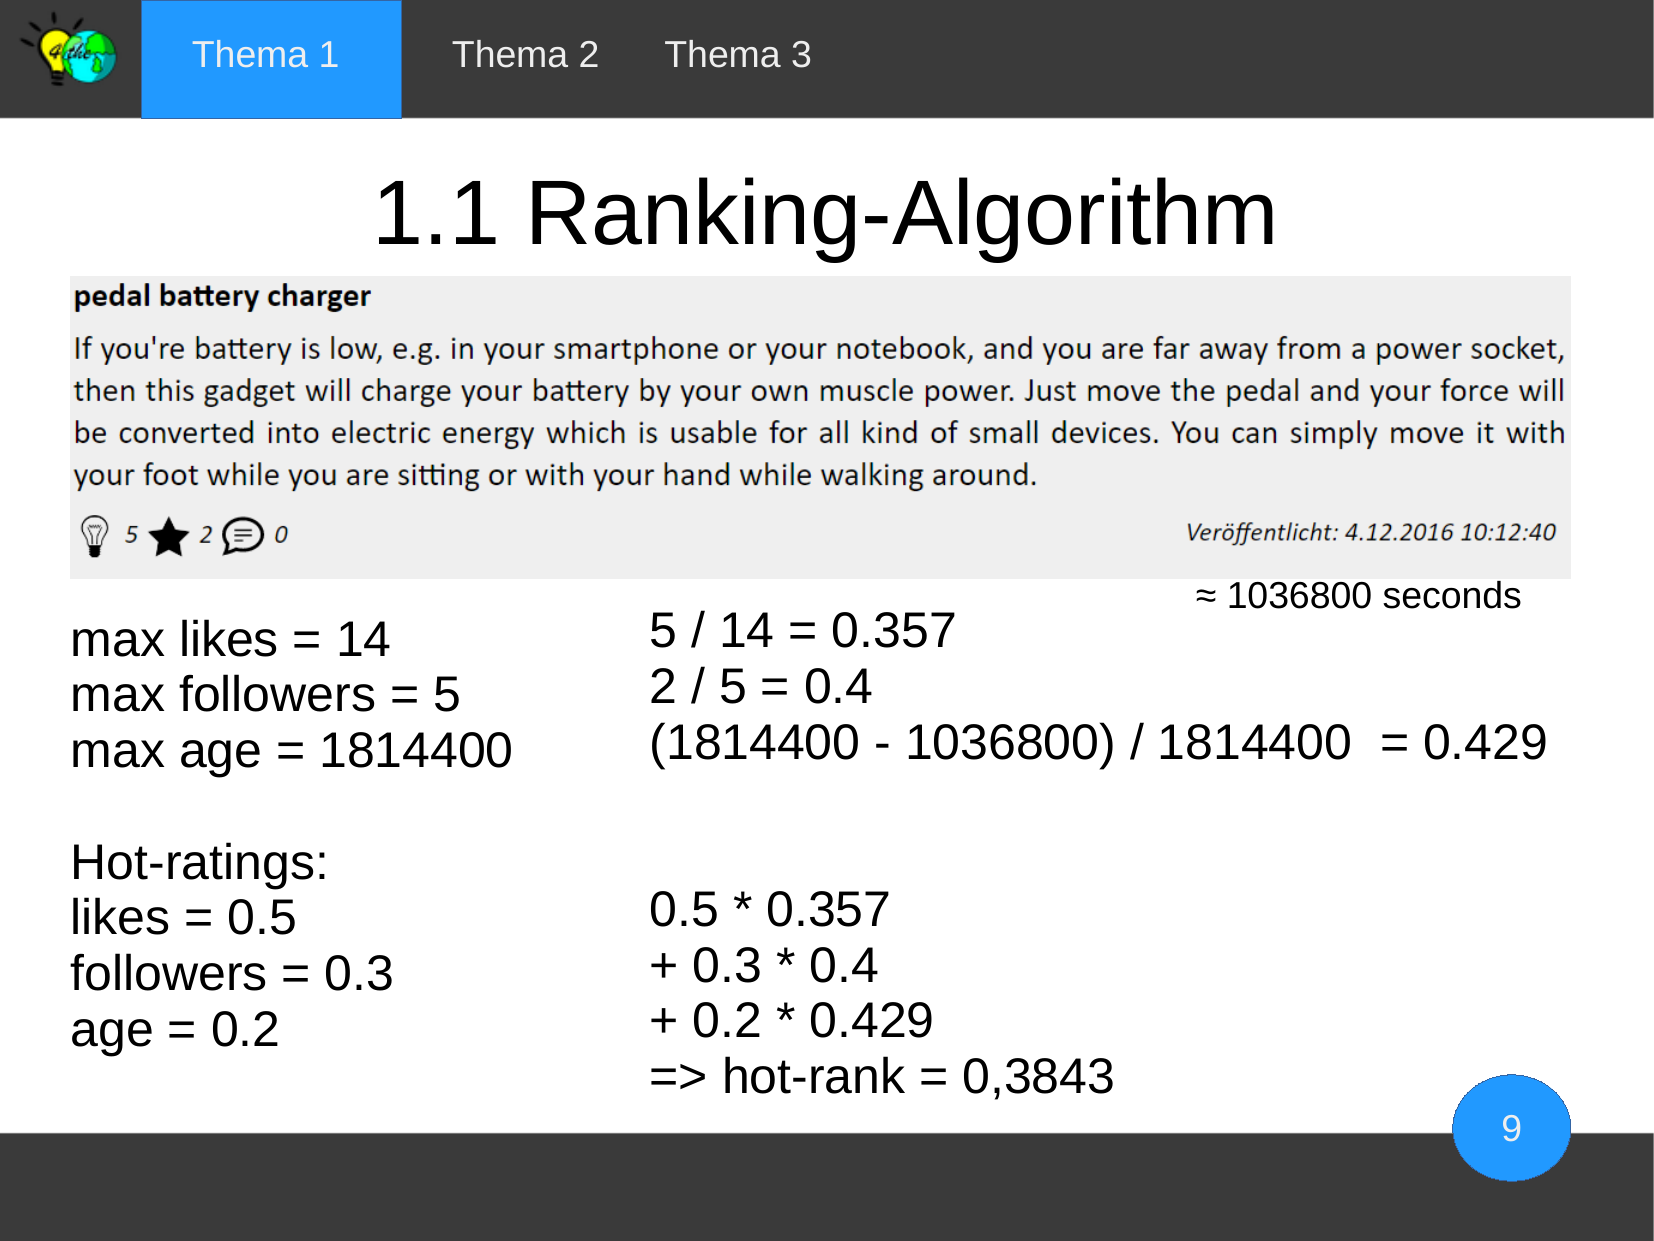

Thema 1
Thema 2
Thema 3
# 1.1 Ranking-Algorithm
max likes = 14
max followers = 5
max age = 1814400
Hot-ratings:
likes = 0.5
followers = 0.3
age = 0.2
≈ 1036800 seconds
5 / 14 = 0.357
2 / 5 = 0.4
(1814400 - 1036800) / 1814400 = 0.429
0.5 * 0.357
+ 0.3 * 0.4
+ 0.2 * 0.429
=> hot-rank = 0,3843
9